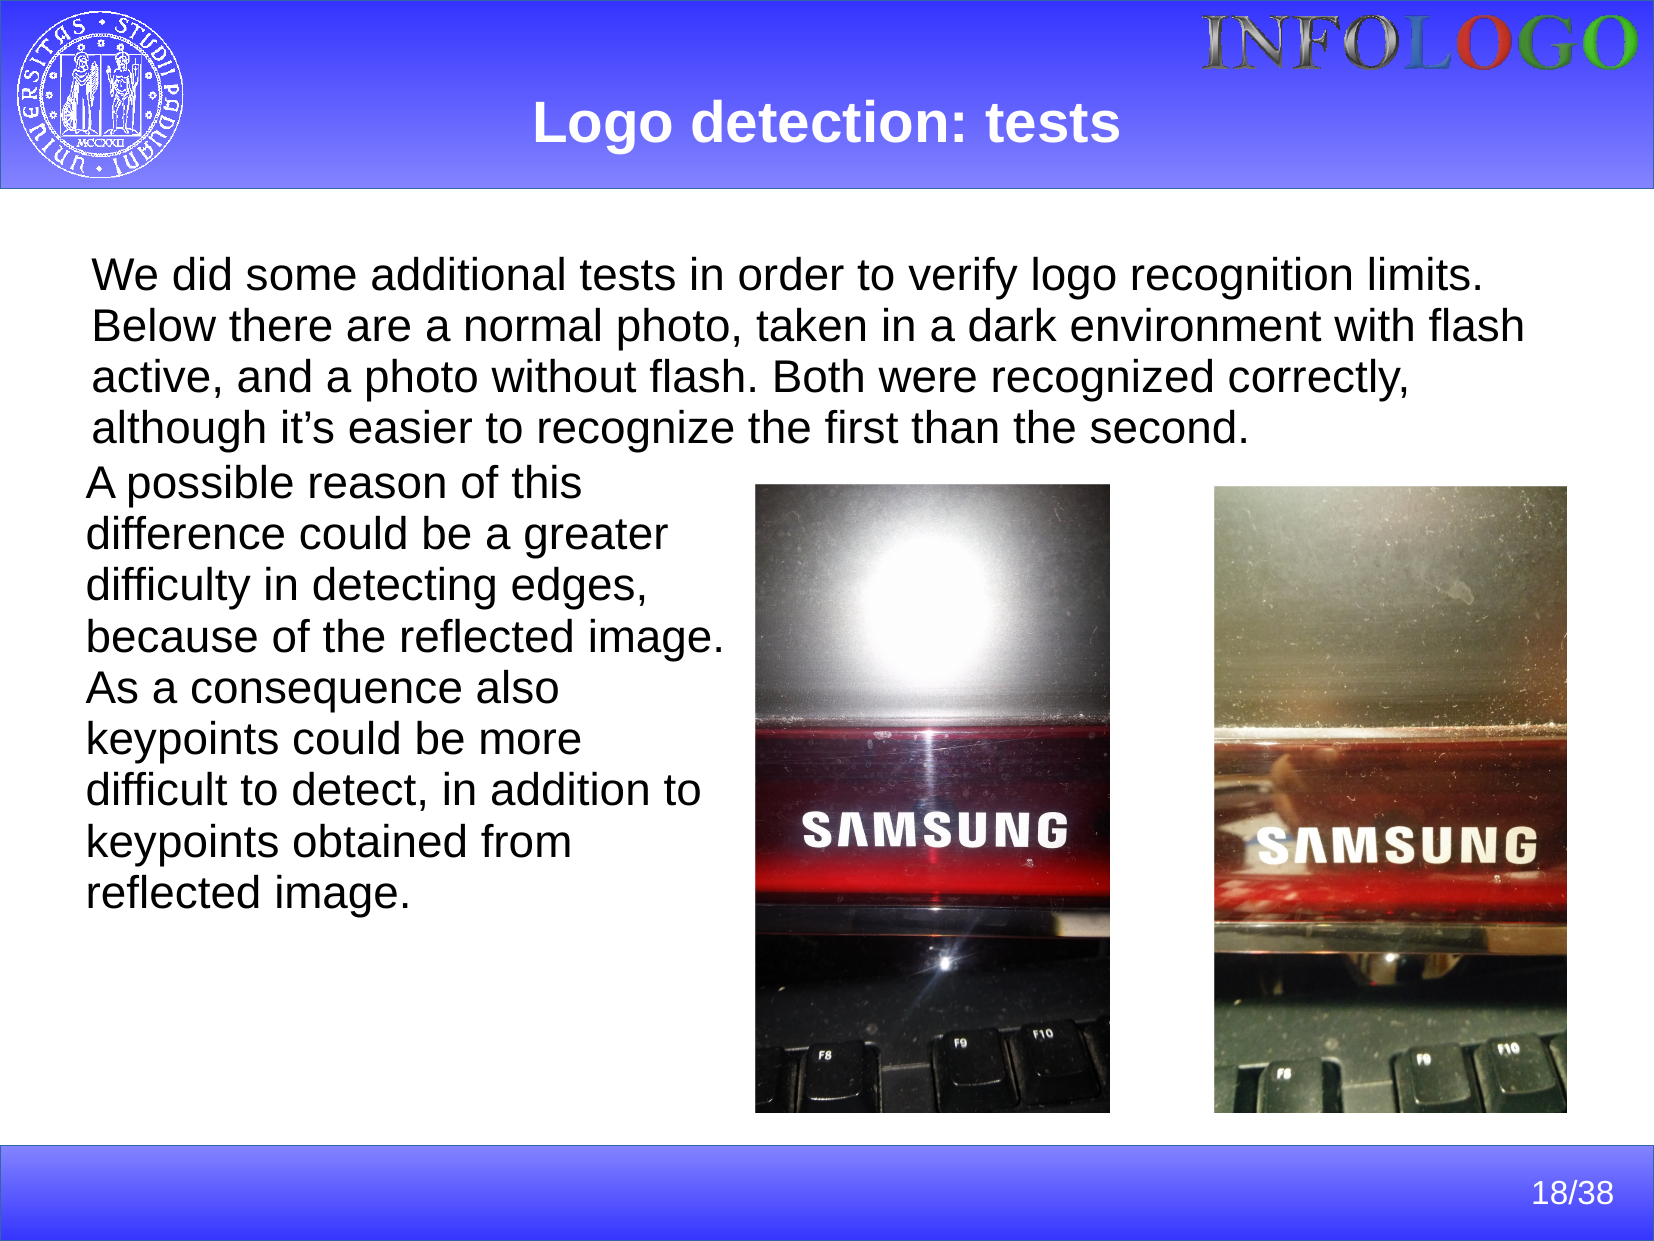

Logo detection: tests
We did some additional tests in order to verify logo recognition limits. Below there are a normal photo, taken in a dark environment with flash active, and a photo without flash. Both were recognized correctly, although it’s easier to recognize the first than the second.
A possible reason of this difference could be a greater difficulty in detecting edges, because of the reflected image. As a consequence also keypoints could be more difficult to detect, in addition to keypoints obtained from reflected image.
18/38